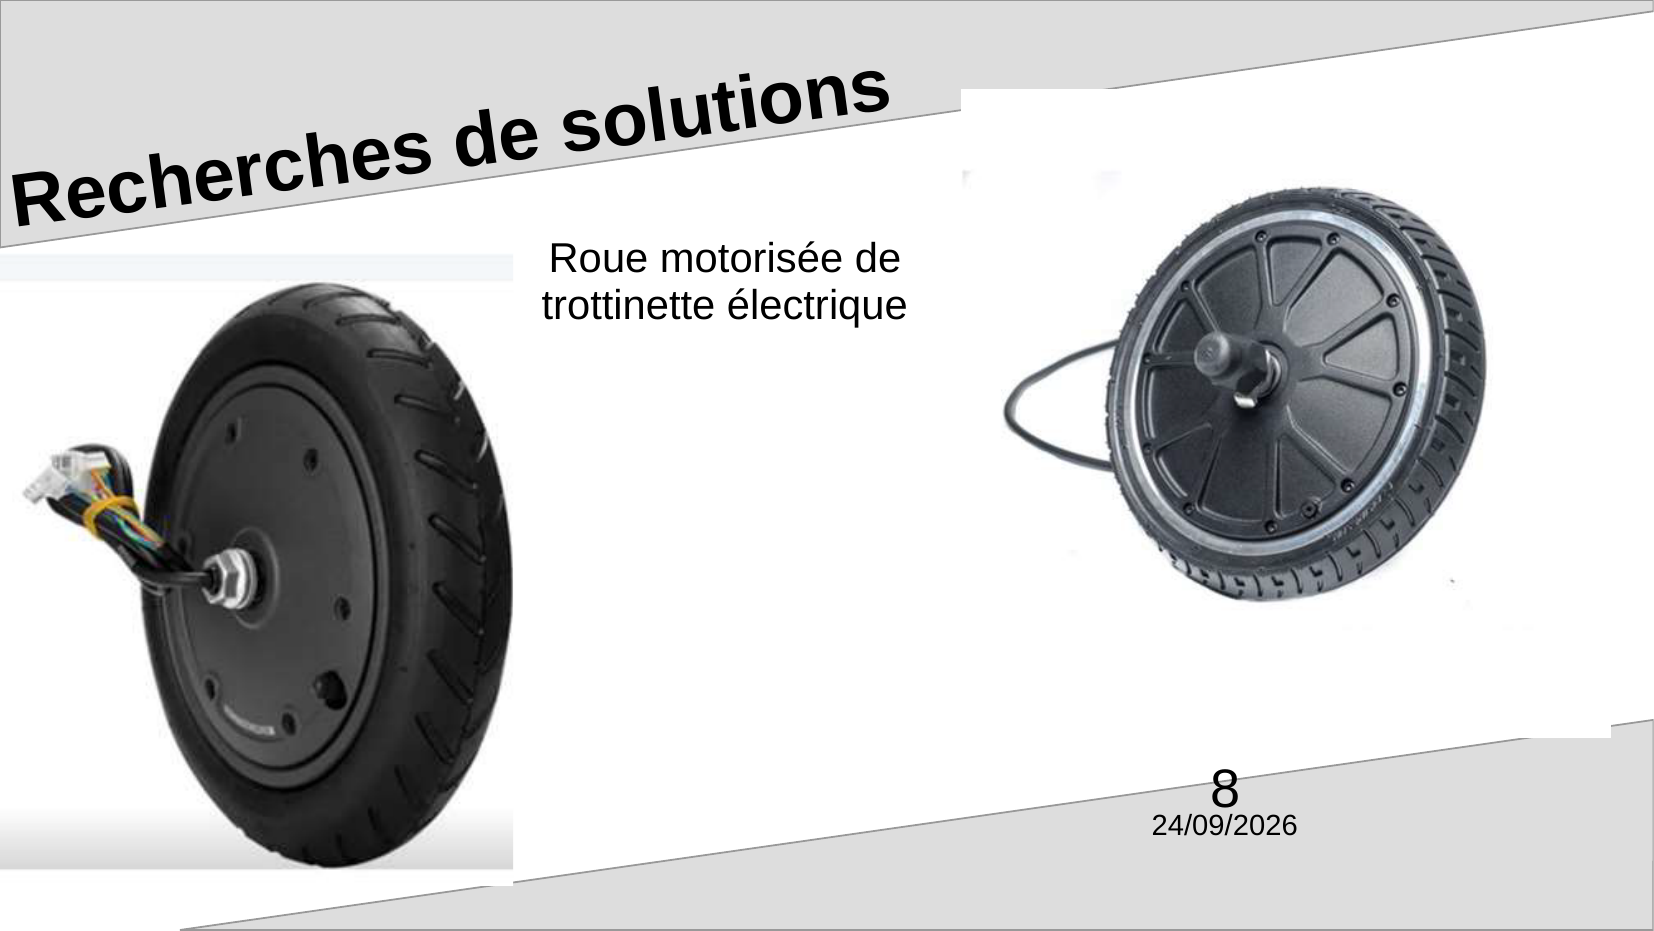

# Recherches de solutions
Roue motorisée de trottinette électrique